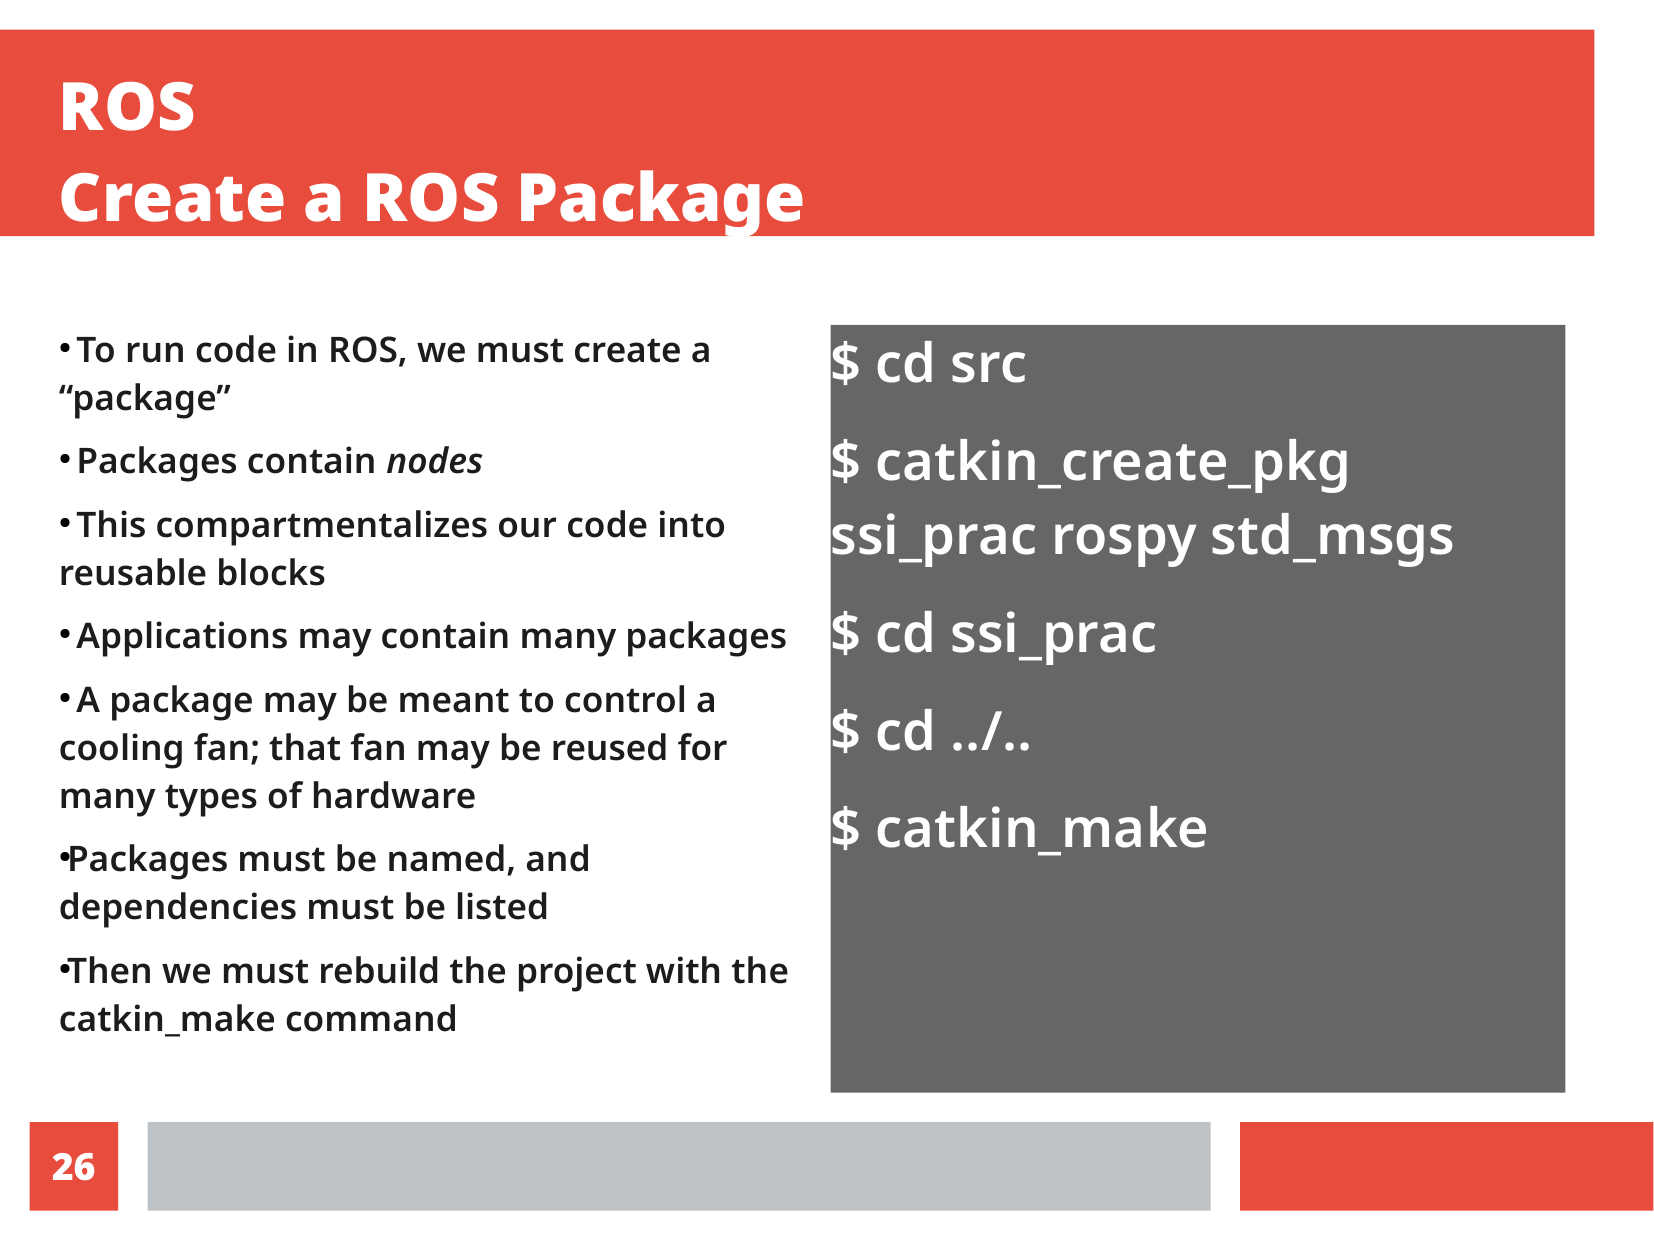

# ROS Create a ROS Package
 To run code in ROS, we must create a “package”
 Packages contain nodes
 This compartmentalizes our code into reusable blocks
 Applications may contain many packages
 A package may be meant to control a cooling fan; that fan may be reused for many types of hardware
Packages must be named, and dependencies must be listed
Then we must rebuild the project with the catkin_make command
$ cd src
$ catkin_create_pkg ssi_prac rospy std_msgs
$ cd ssi_prac
$ cd ../..
$ catkin_make
26